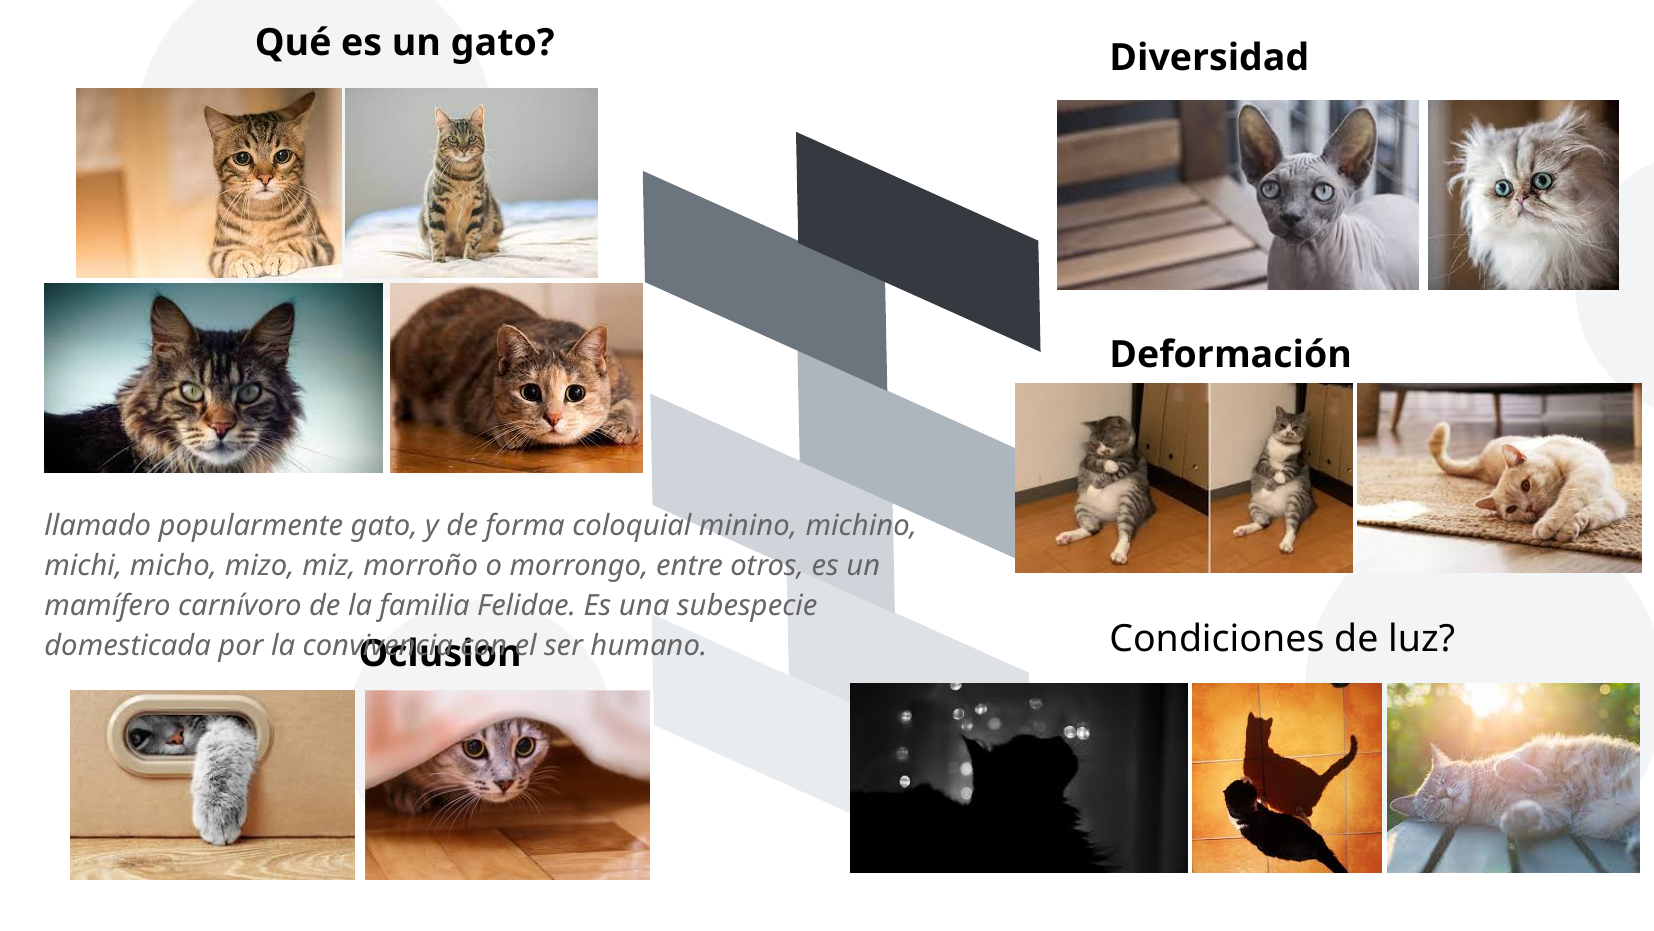

Qué es un gato?
Diversidad
Deformación
llamado popularmente gato, y de forma coloquial minino,​ michino, michi,​ micho,​ mizo,​ miz,​ morroño​ o morrongo, entre otros, es un mamífero carnívoro de la familia Felidae. Es una subespecie domesticada por la convivencia con el ser humano.
Condiciones de luz?
Oclusion